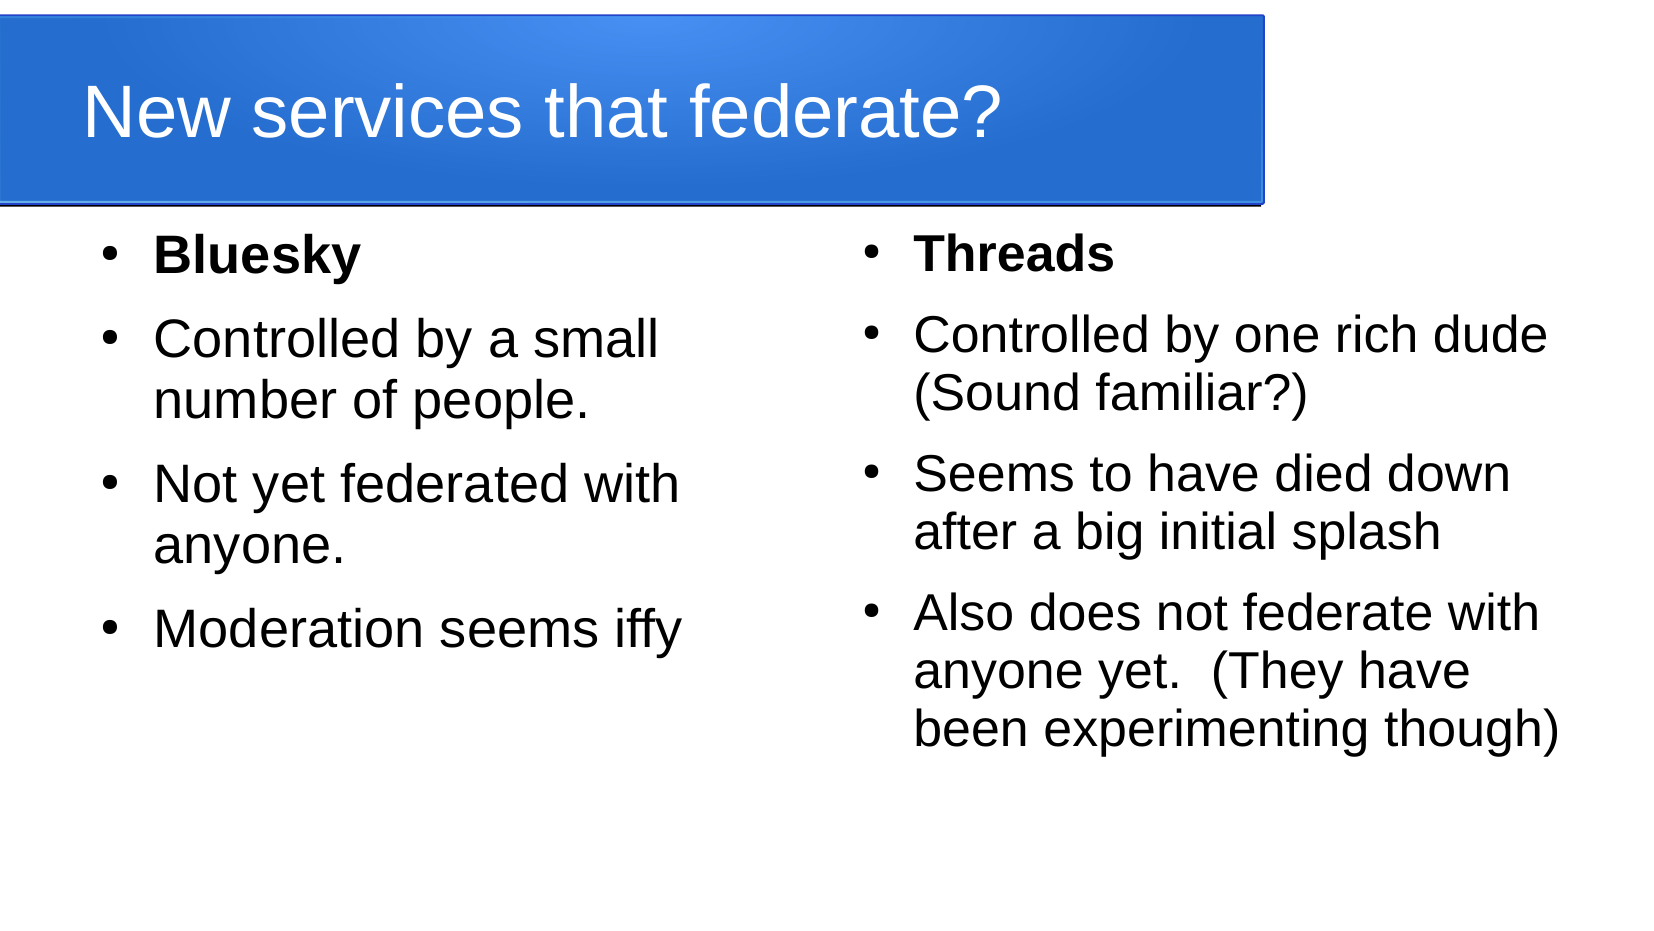

# New services that federate?
Bluesky
Controlled by a small number of people.
Not yet federated with anyone.
Moderation seems iffy
Threads
Controlled by one rich dude (Sound familiar?)
Seems to have died down after a big initial splash
Also does not federate with anyone yet. (They have been experimenting though)